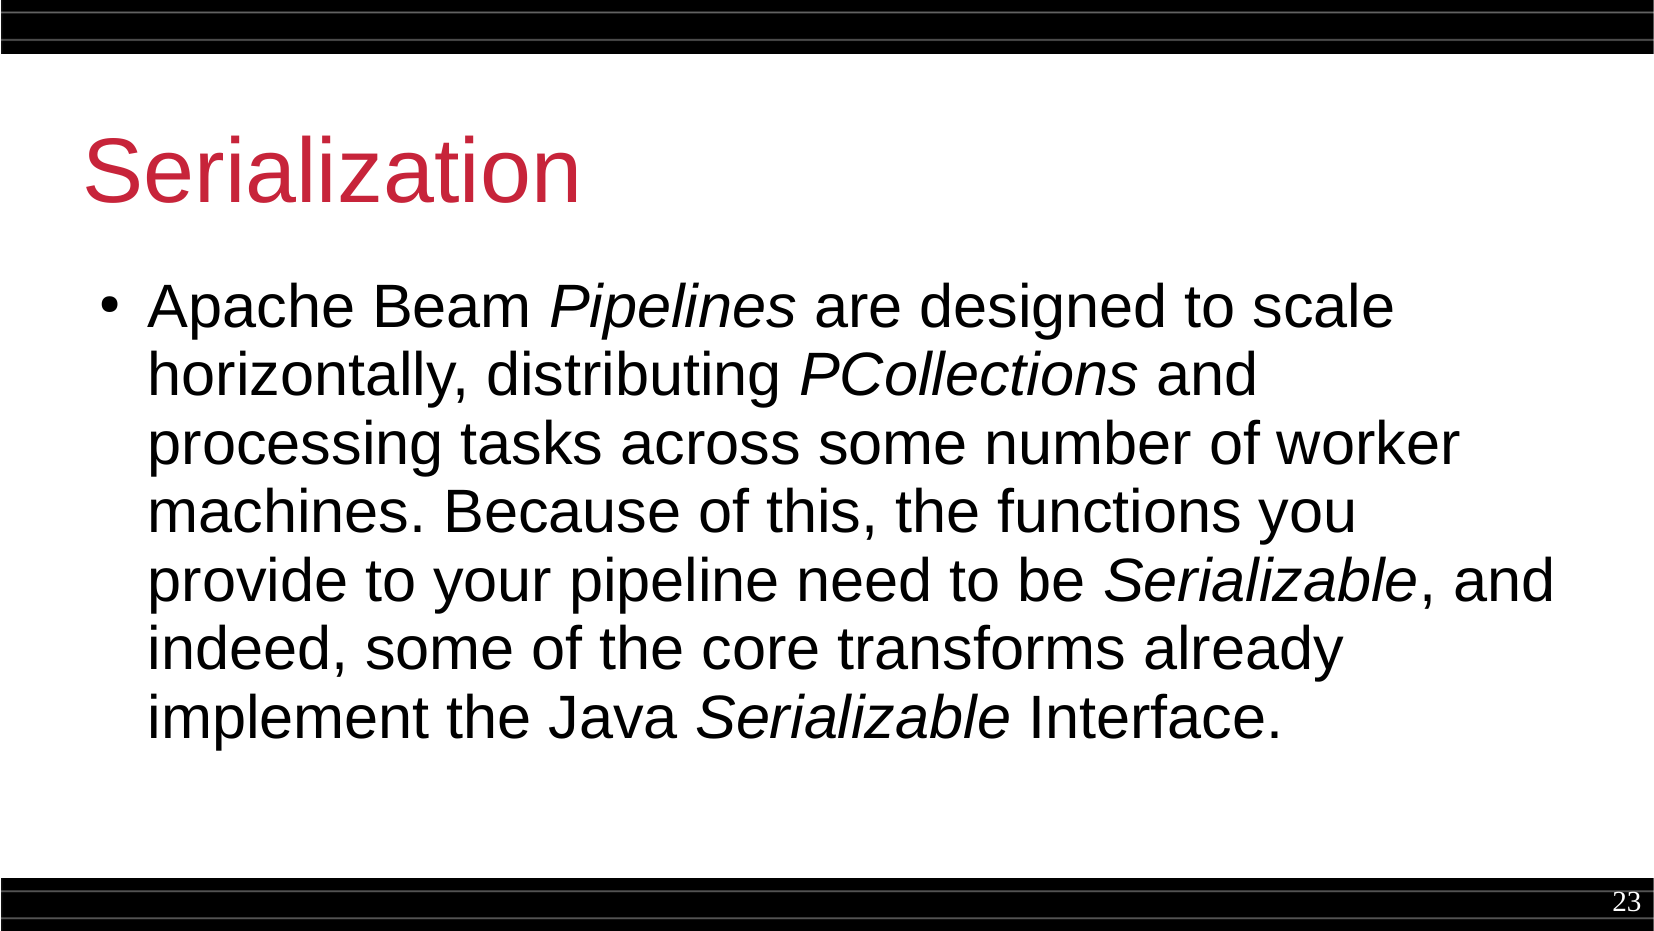

# Serialization
Apache Beam Pipelines are designed to scale horizontally, distributing PCollections and processing tasks across some number of worker machines. Because of this, the functions you provide to your pipeline need to be Serializable, and indeed, some of the core transforms already implement the Java Serializable Interface.